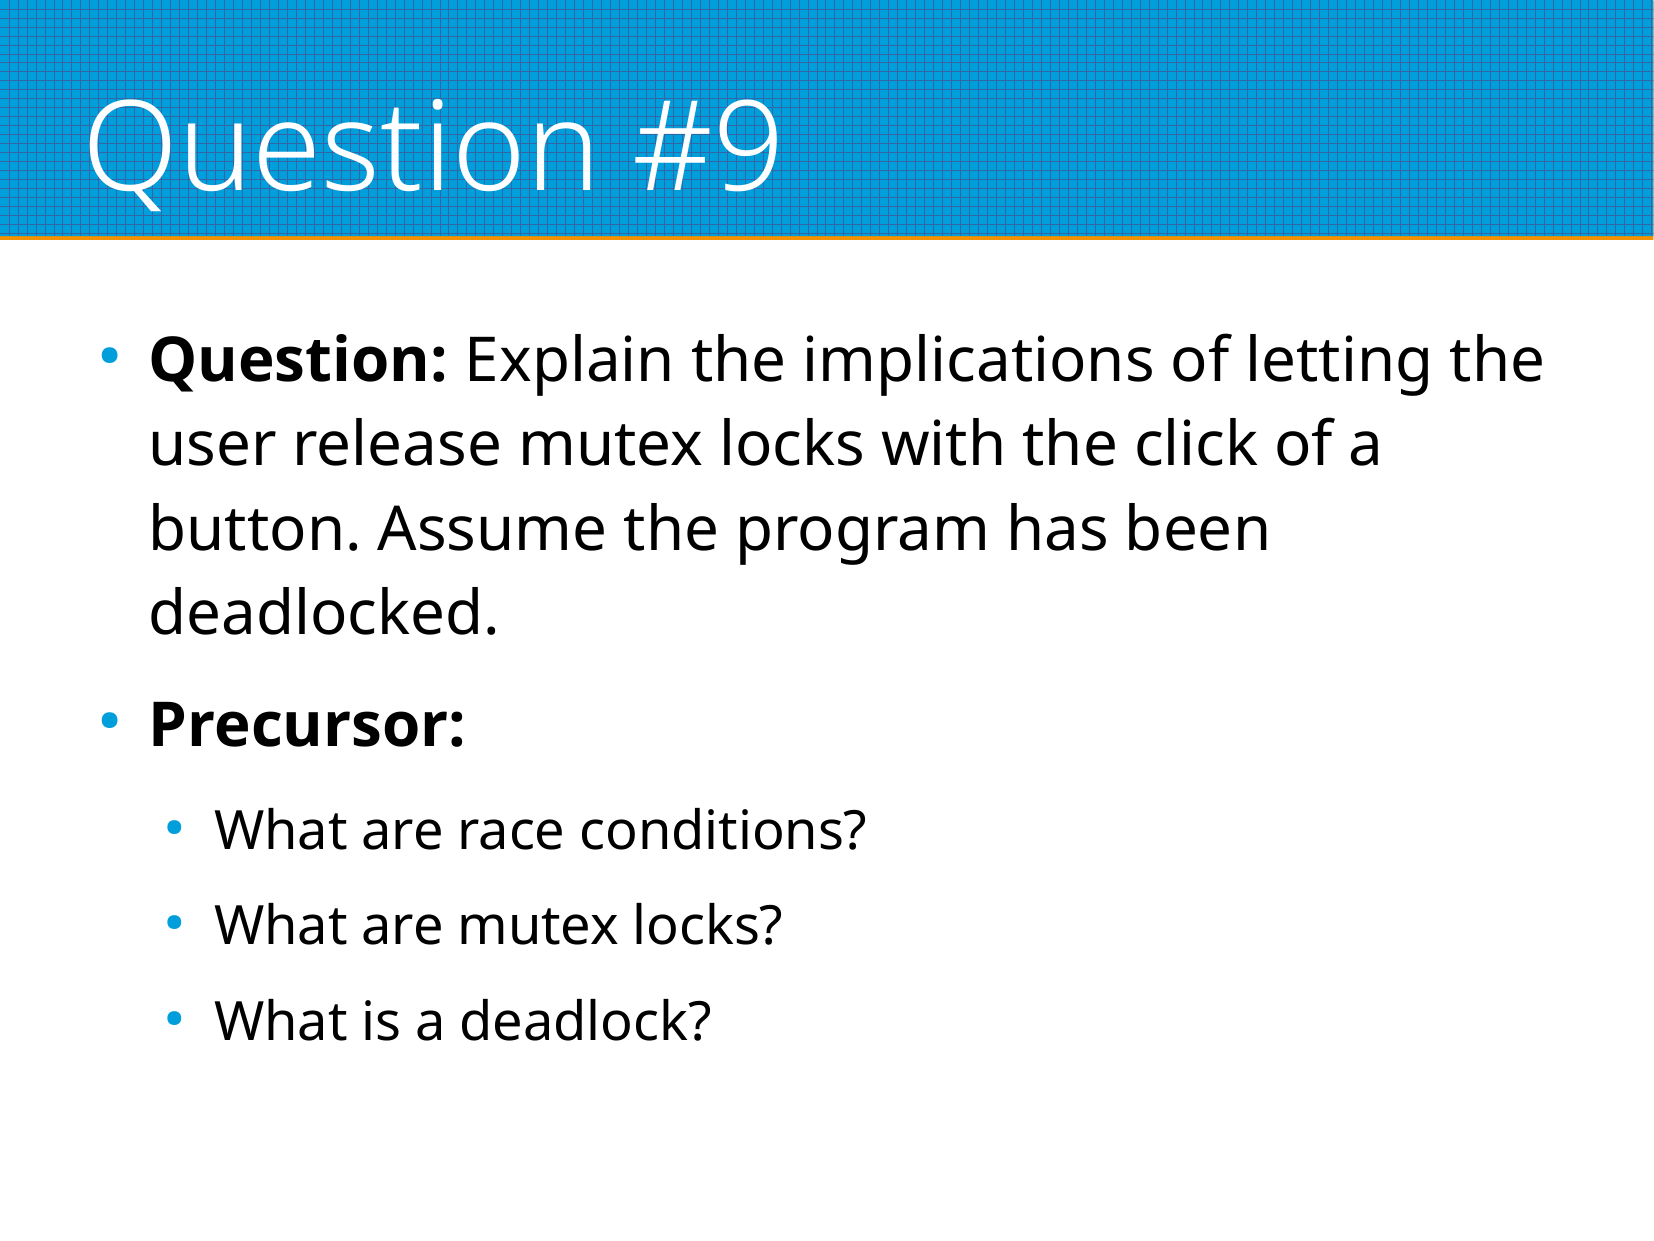

# Question #9
Question: Explain the implications of letting the user release mutex locks with the click of a button. Assume the program has been deadlocked.
Precursor:
What are race conditions?
What are mutex locks?
What is a deadlock?